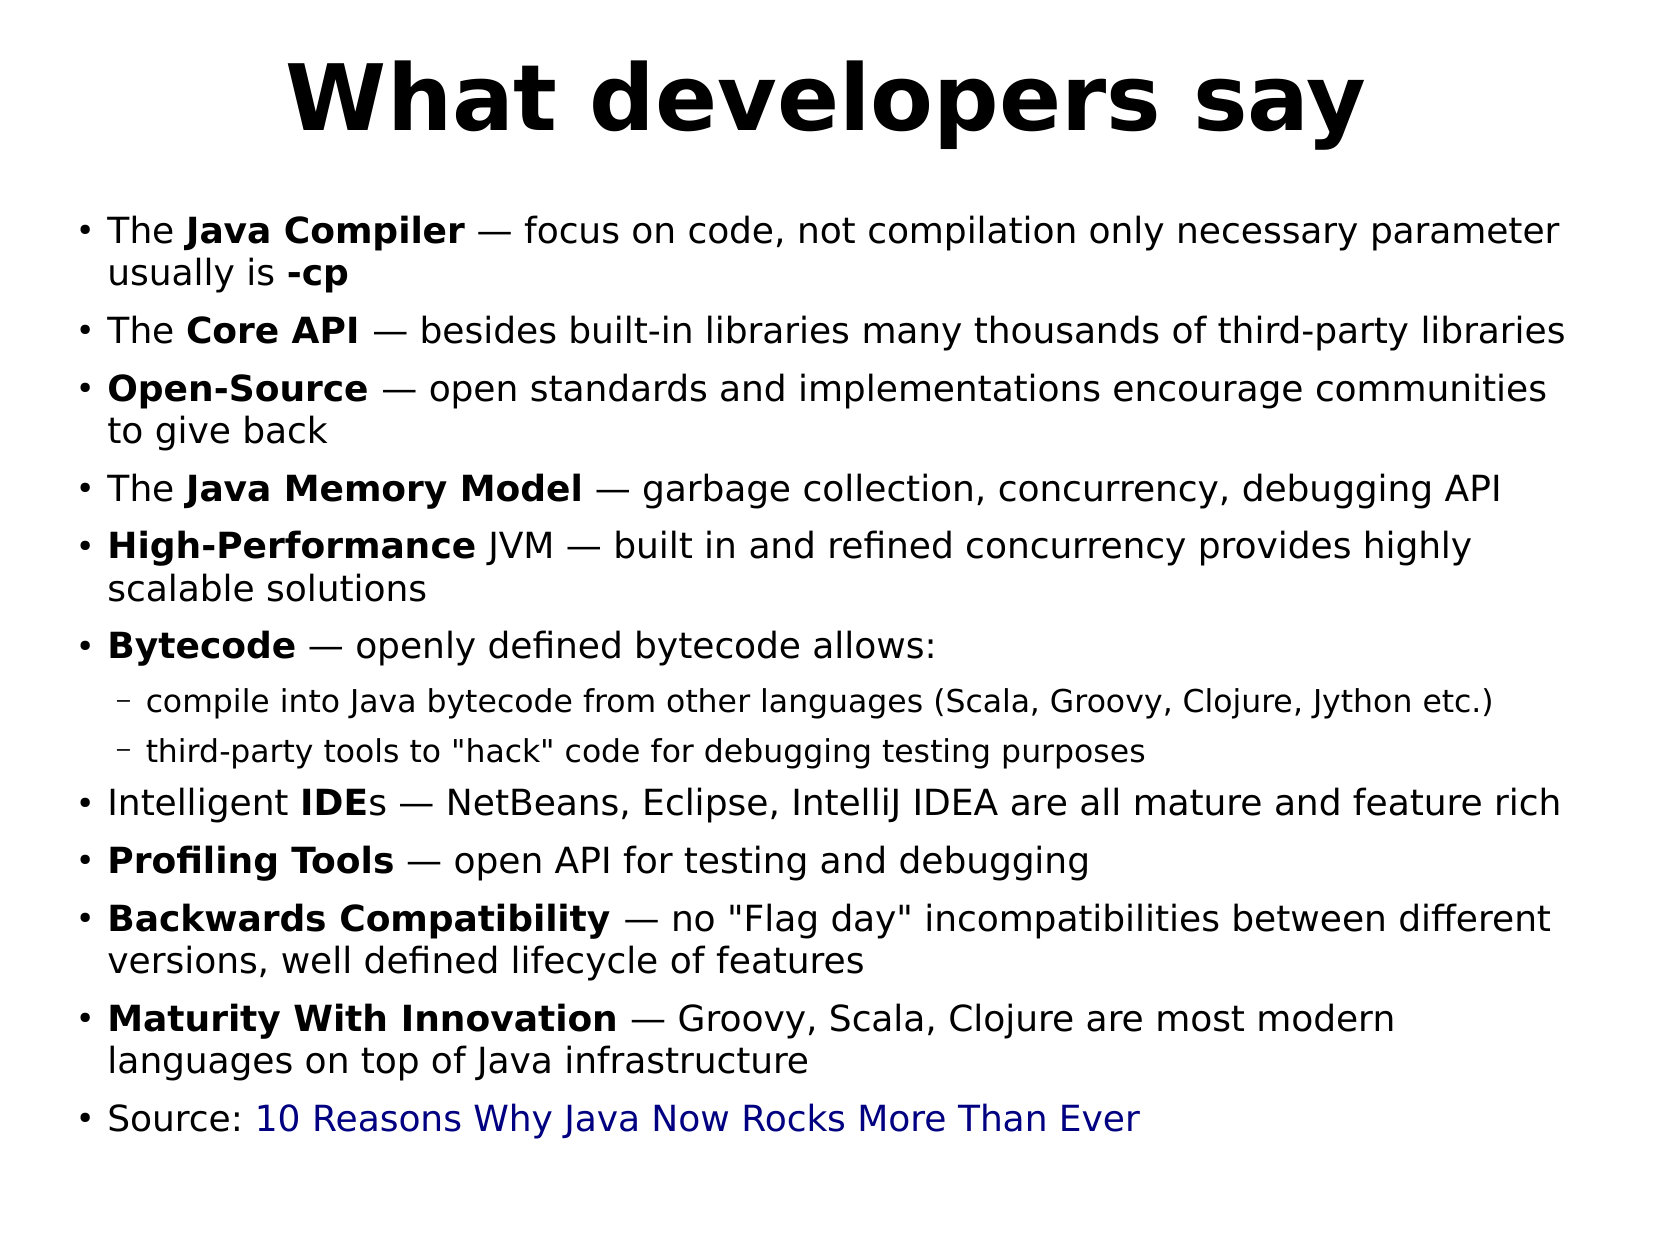

# What developers say
The Java Compiler — focus on code, not compilation only necessary parameter usually is -cp
The Core API — besides built-in libraries many thousands of third-party libraries
Open-Source — open standards and implementations encourage communities to give back
The Java Memory Model — garbage collection, concurrency, debugging API
High-Performance JVM — built in and refined concurrency provides highly scalable solutions
Bytecode — openly defined bytecode allows:
compile into Java bytecode from other languages (Scala, Groovy, Clojure, Jython etc.)
third-party tools to "hack" code for debugging testing purposes
Intelligent IDEs — NetBeans, Eclipse, IntelliJ IDEA are all mature and feature rich
Profiling Tools — open API for testing and debugging
Backwards Compatibility — no "Flag day" incompatibilities between different versions, well defined lifecycle of features
Maturity With Innovation — Groovy, Scala, Clojure are most modern languages on top of Java infrastructure
Source: 10 Reasons Why Java Now Rocks More Than Ever